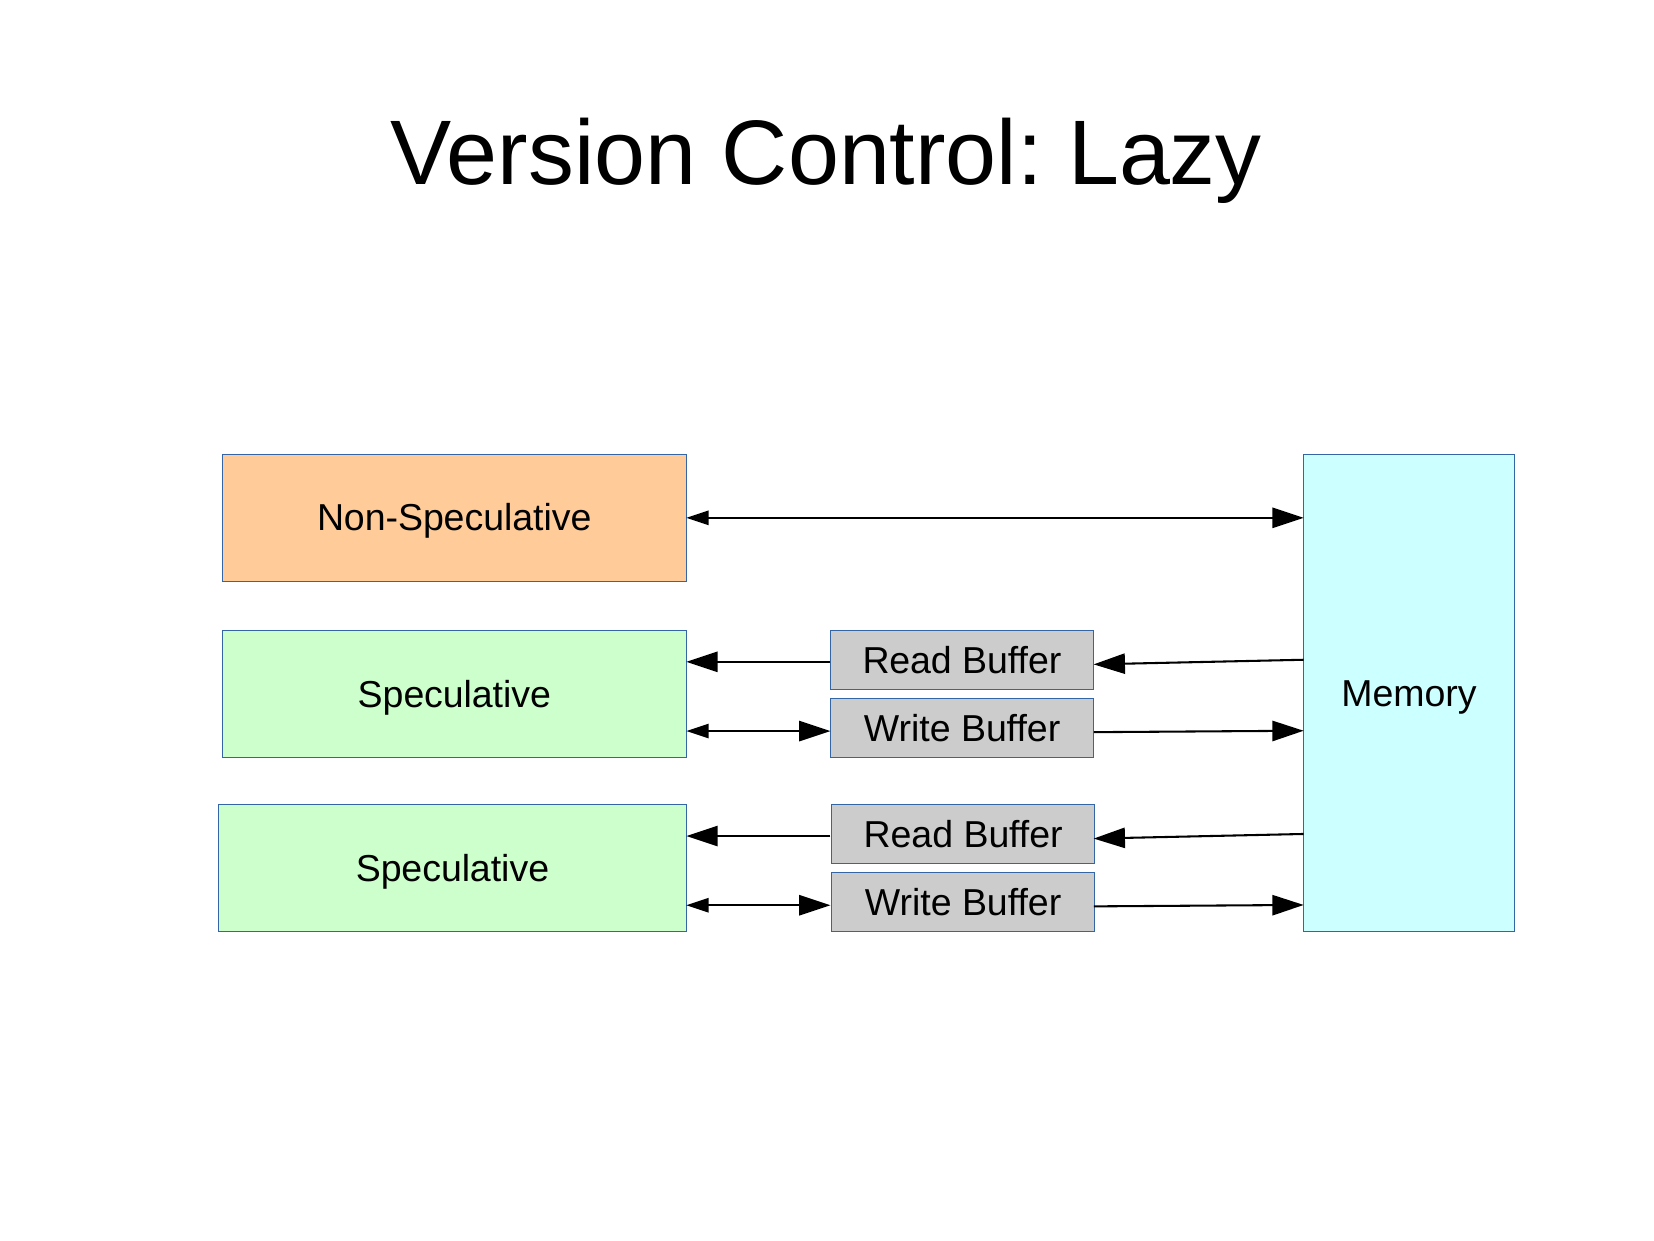

# Version Control: Lazy
Non-Speculative
Memory
Speculative
Read Buffer
Write Buffer
Speculative
Read Buffer
Write Buffer